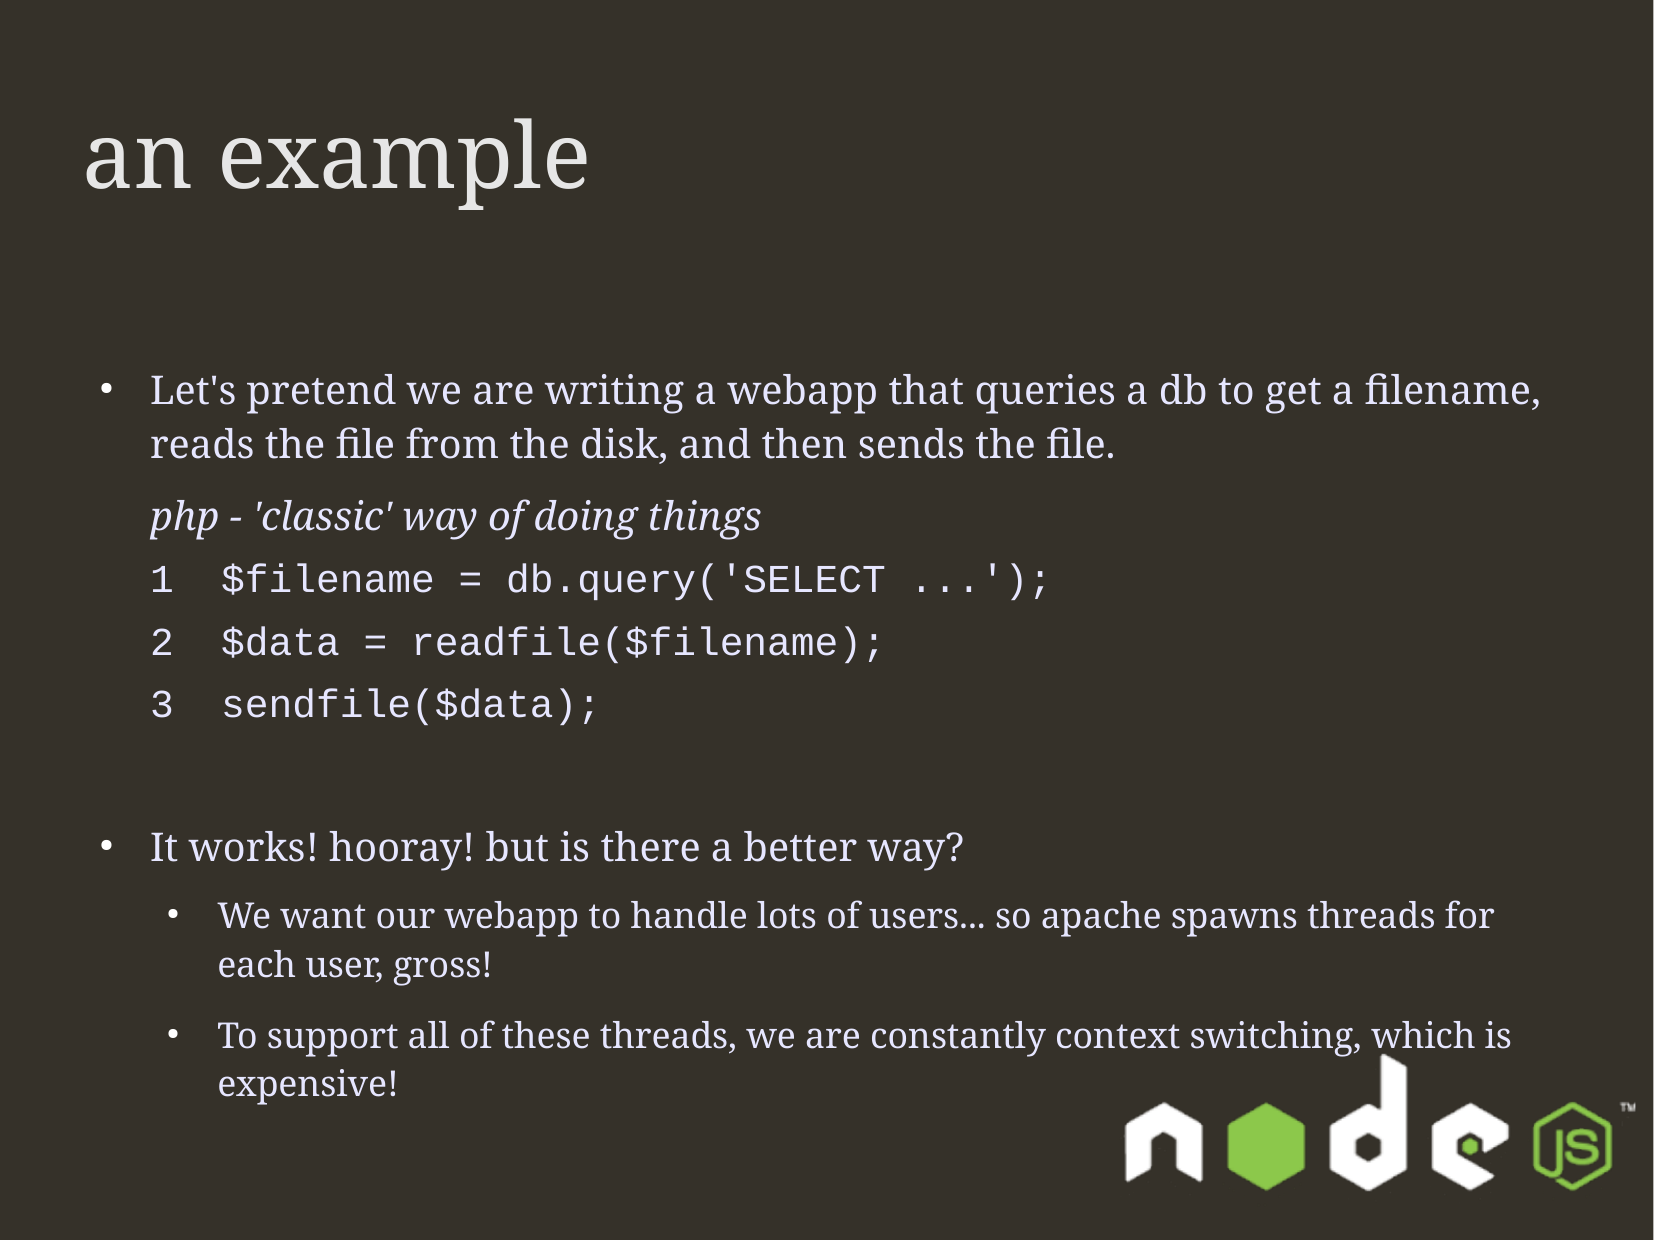

# an example
Let's pretend we are writing a webapp that queries a db to get a filename, reads the file from the disk, and then sends the file.
php - 'classic' way of doing things
1 $filename = db.query('SELECT ...');
2 $data = readfile($filename);
3 sendfile($data);
It works! hooray! but is there a better way?
We want our webapp to handle lots of users... so apache spawns threads for each user, gross!
To support all of these threads, we are constantly context switching, which is expensive!